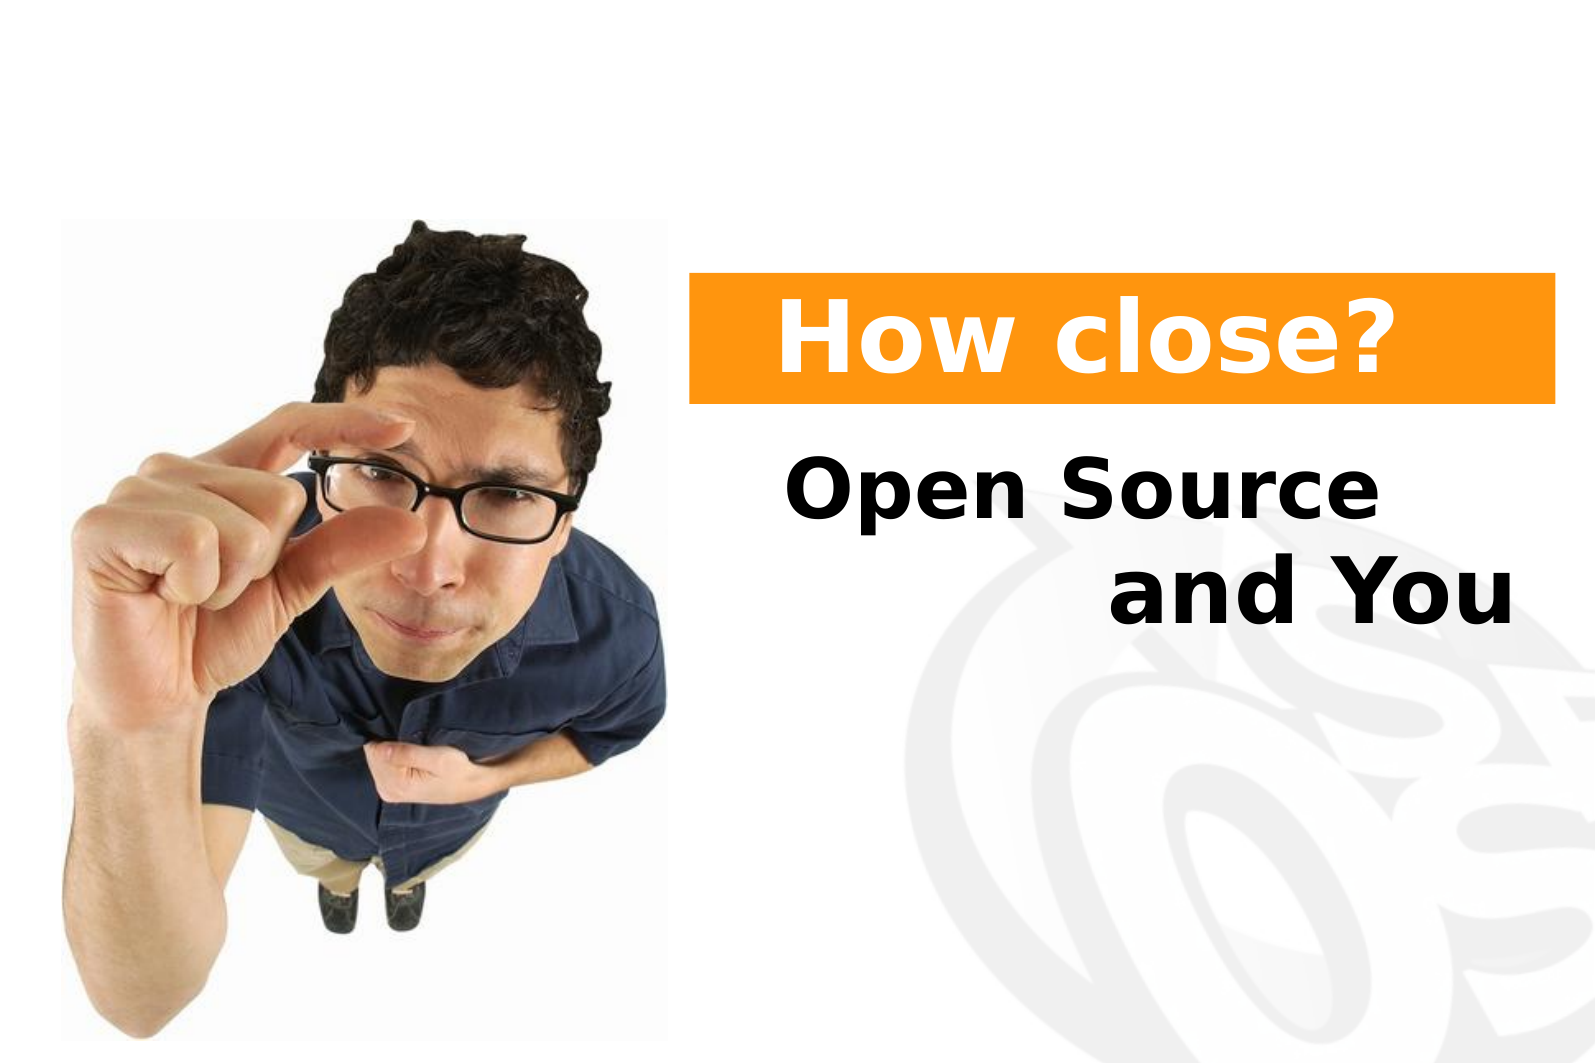

How close?
# Open Source
 and You